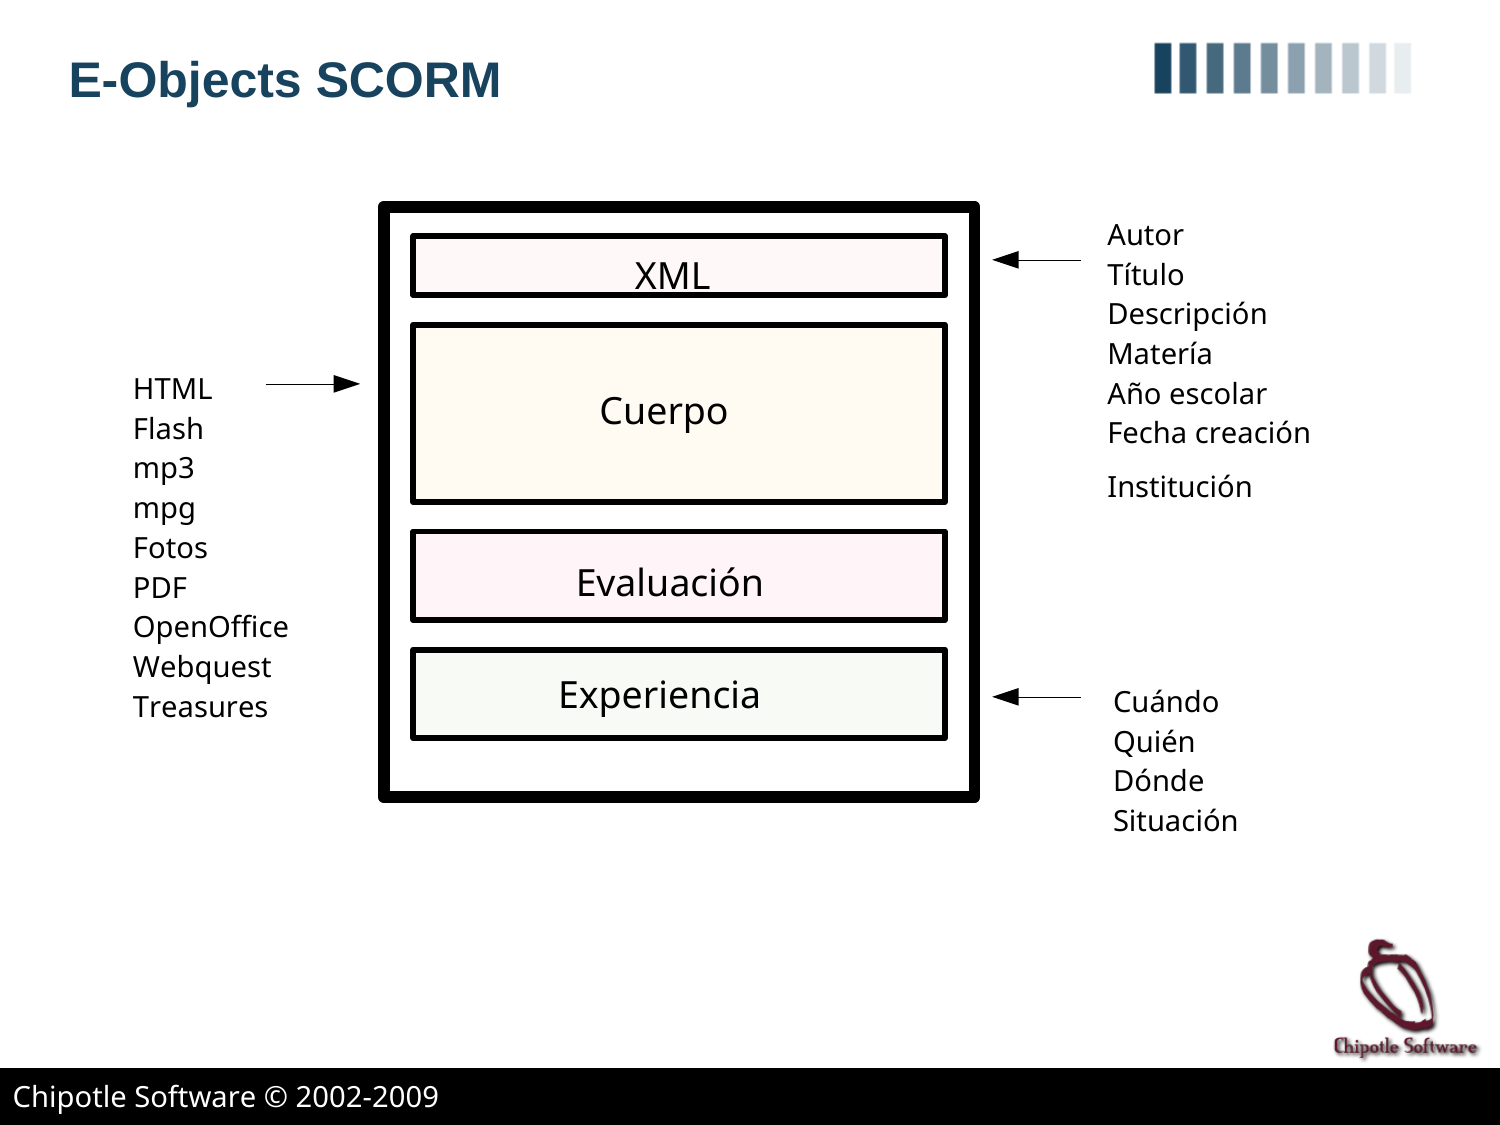

# E-Objects SCORM
Autor
Título
Descripción
Matería
Año escolar
Fecha creación
Institución
XML
HTML
Flash
mp3
mpg
Fotos
PDF
OpenOffice
Webquest
Treasures
Cuerpo
Evaluación
Experiencia
Cuándo
Quién
Dónde
Situación